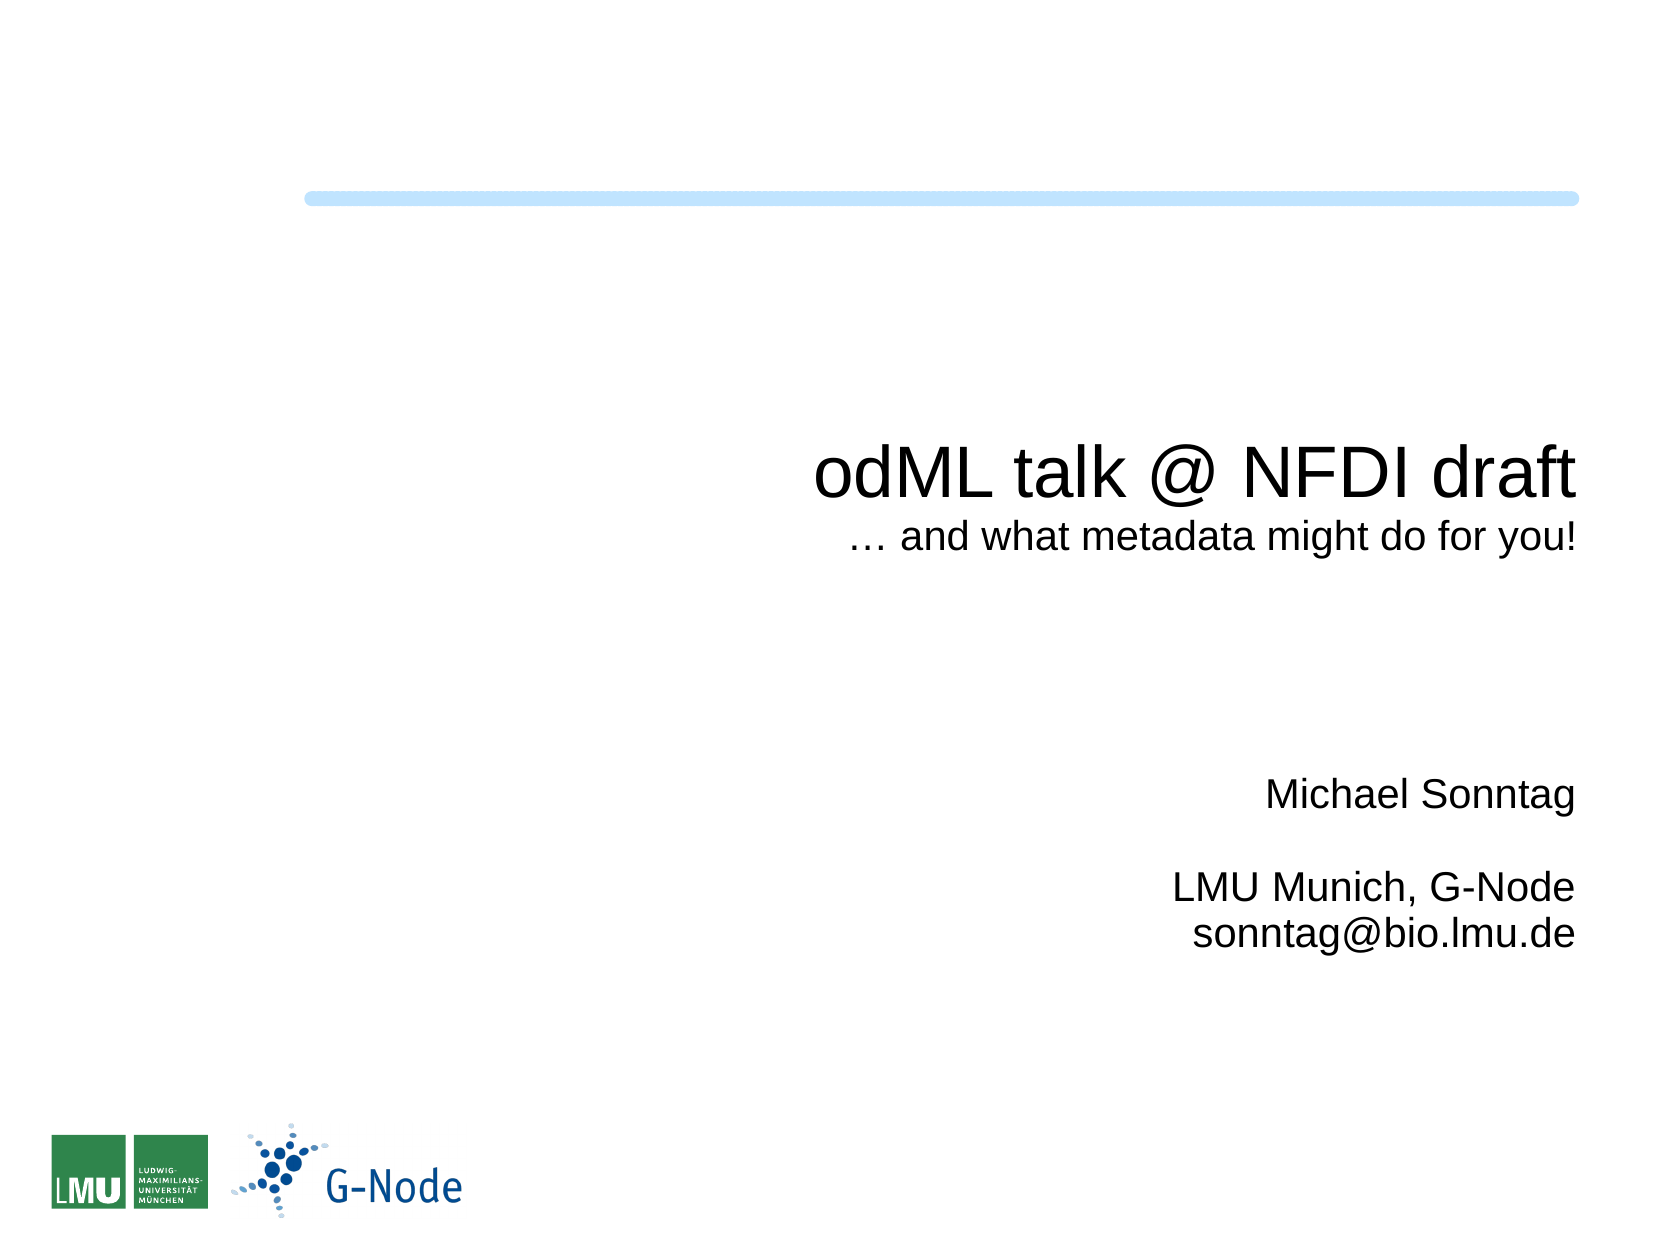

odML talk @ NFDI draft
… and what metadata might do for you!
Michael Sonntag
LMU Munich, G-Node
sonntag@bio.lmu.de